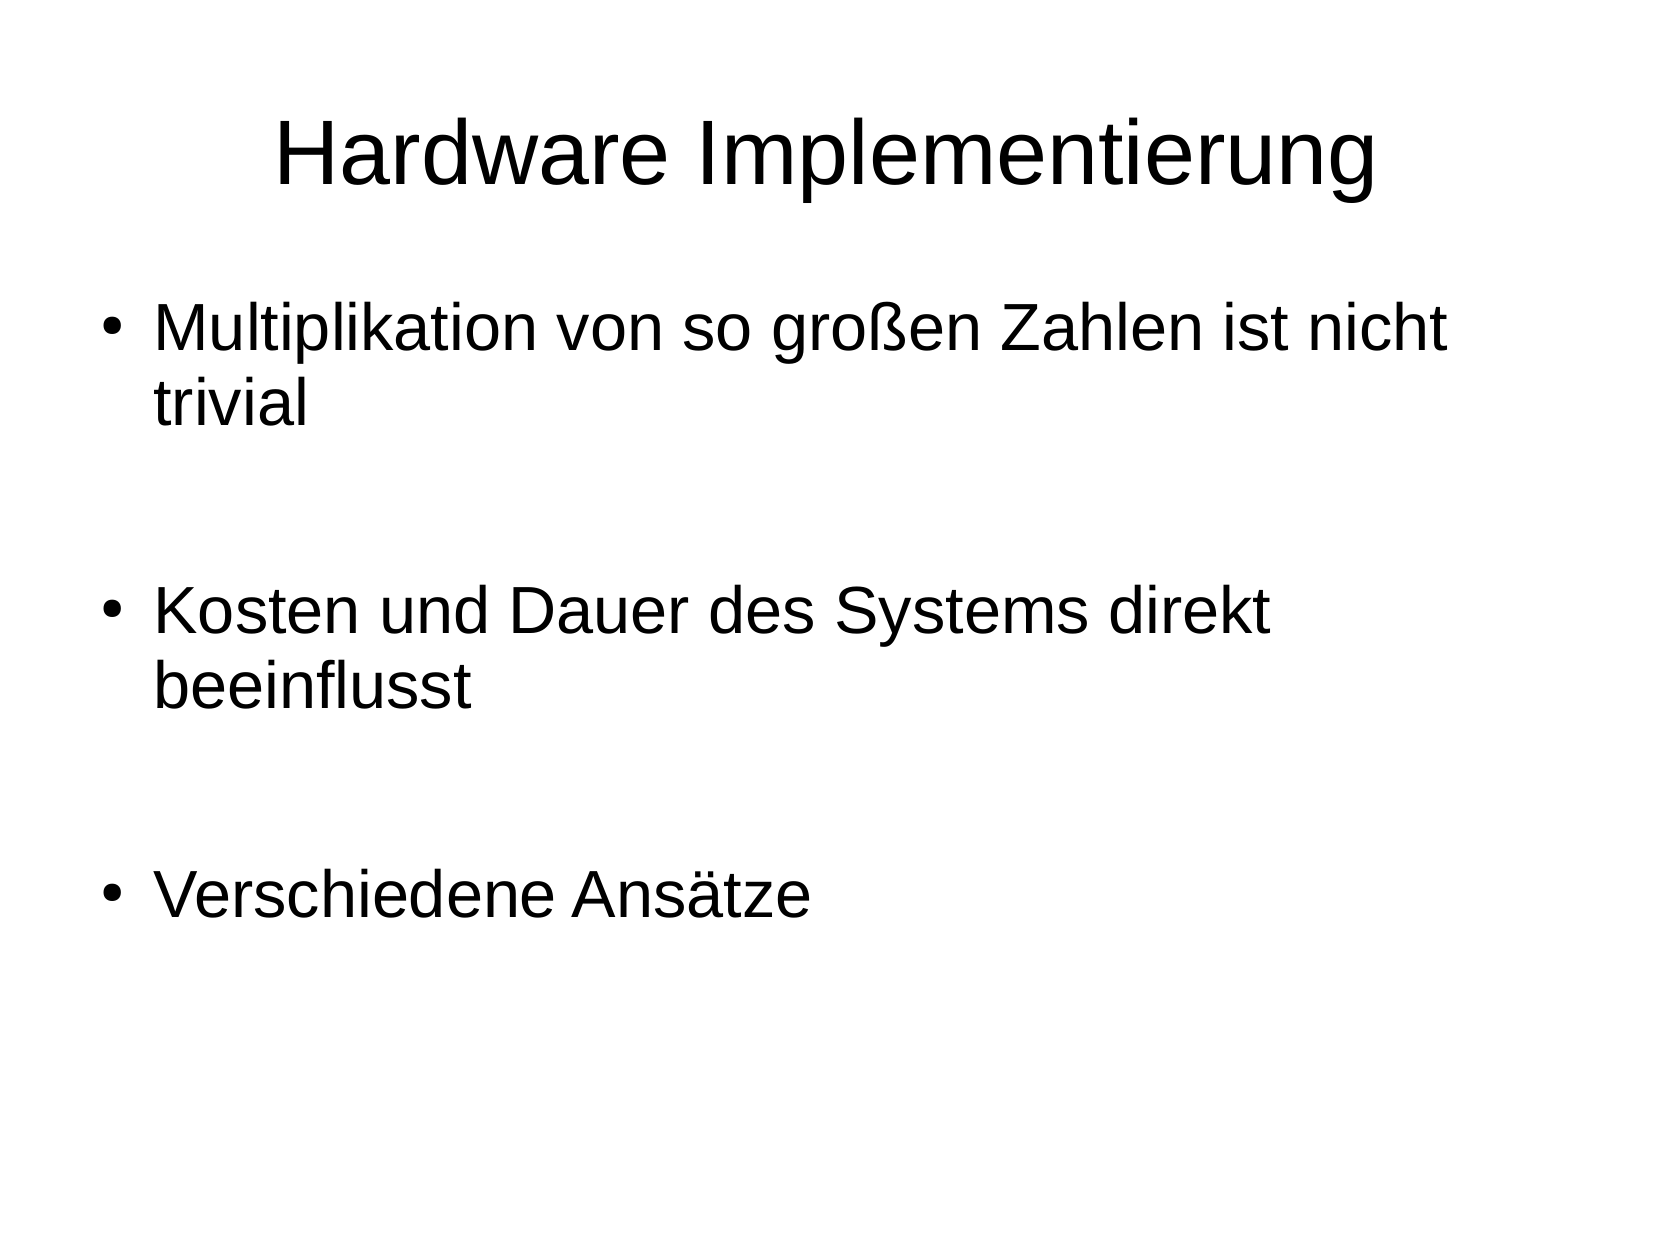

# Hardware Implementierung
Multiplikation von so großen Zahlen ist nicht trivial
Kosten und Dauer des Systems direkt beeinflusst
Verschiedene Ansätze